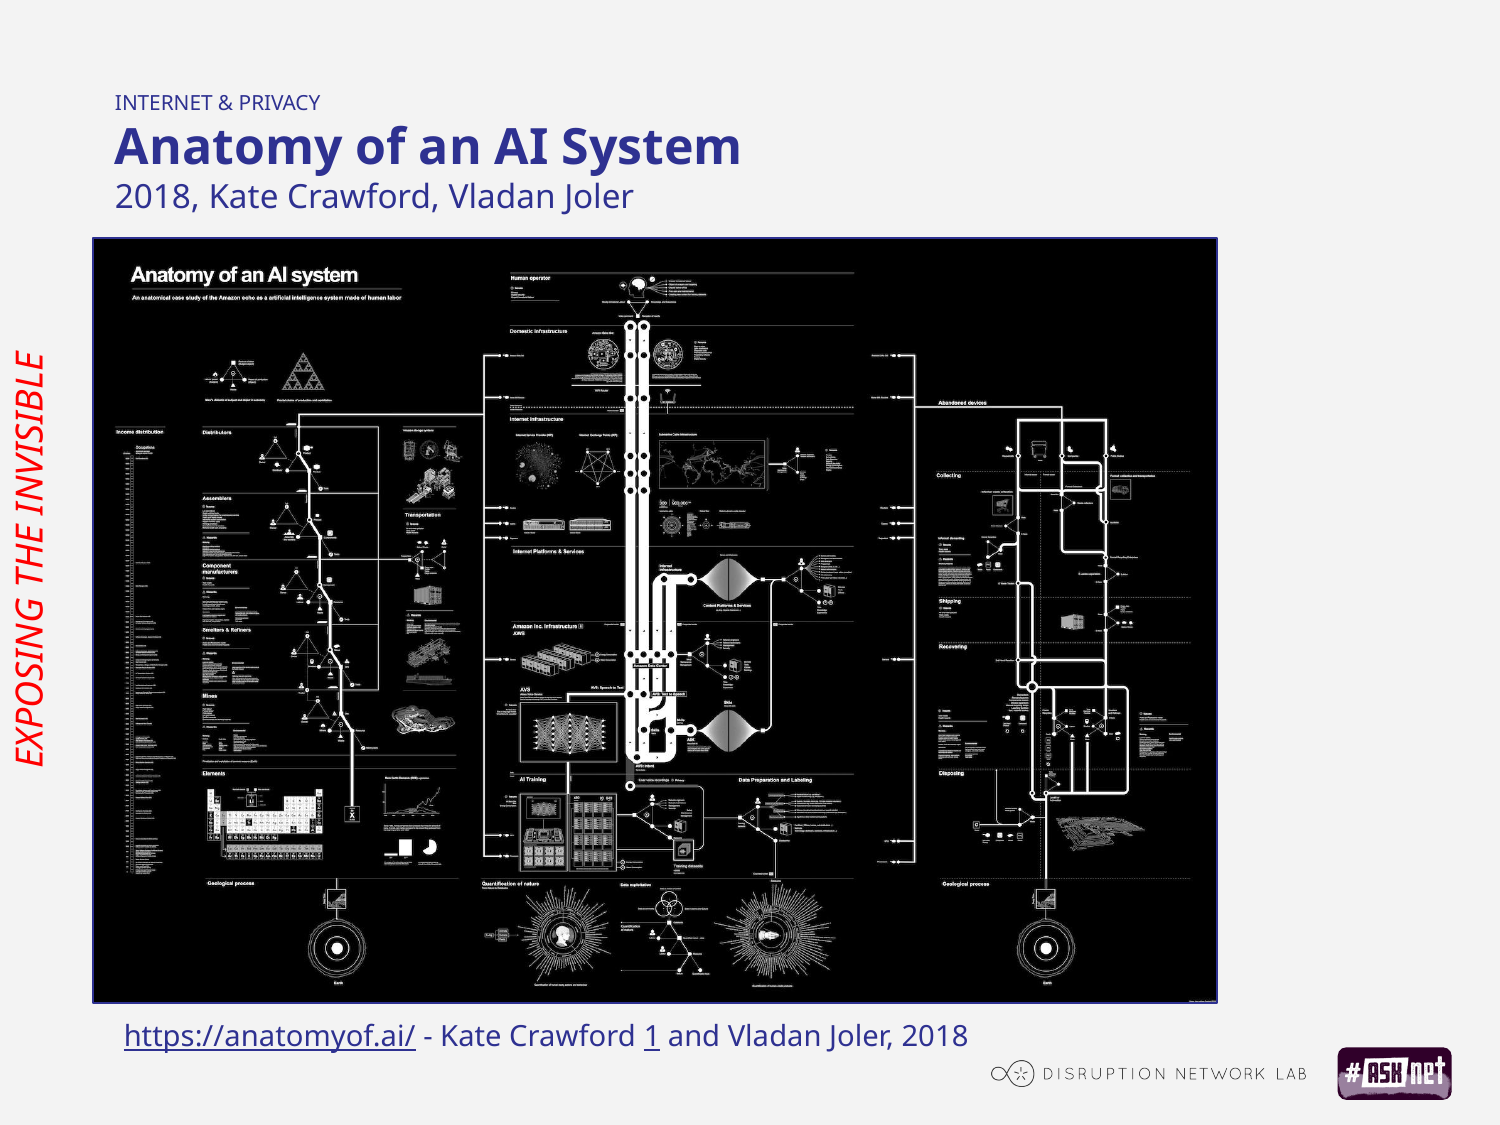

INTERNET & PRIVACY
Anatomy of an AI System
2018, Kate Crawford, Vladan Joler
EXPOSING THE INVISIBLE
https://anatomyof.ai/ - Kate Crawford 1 and Vladan Joler, 2018